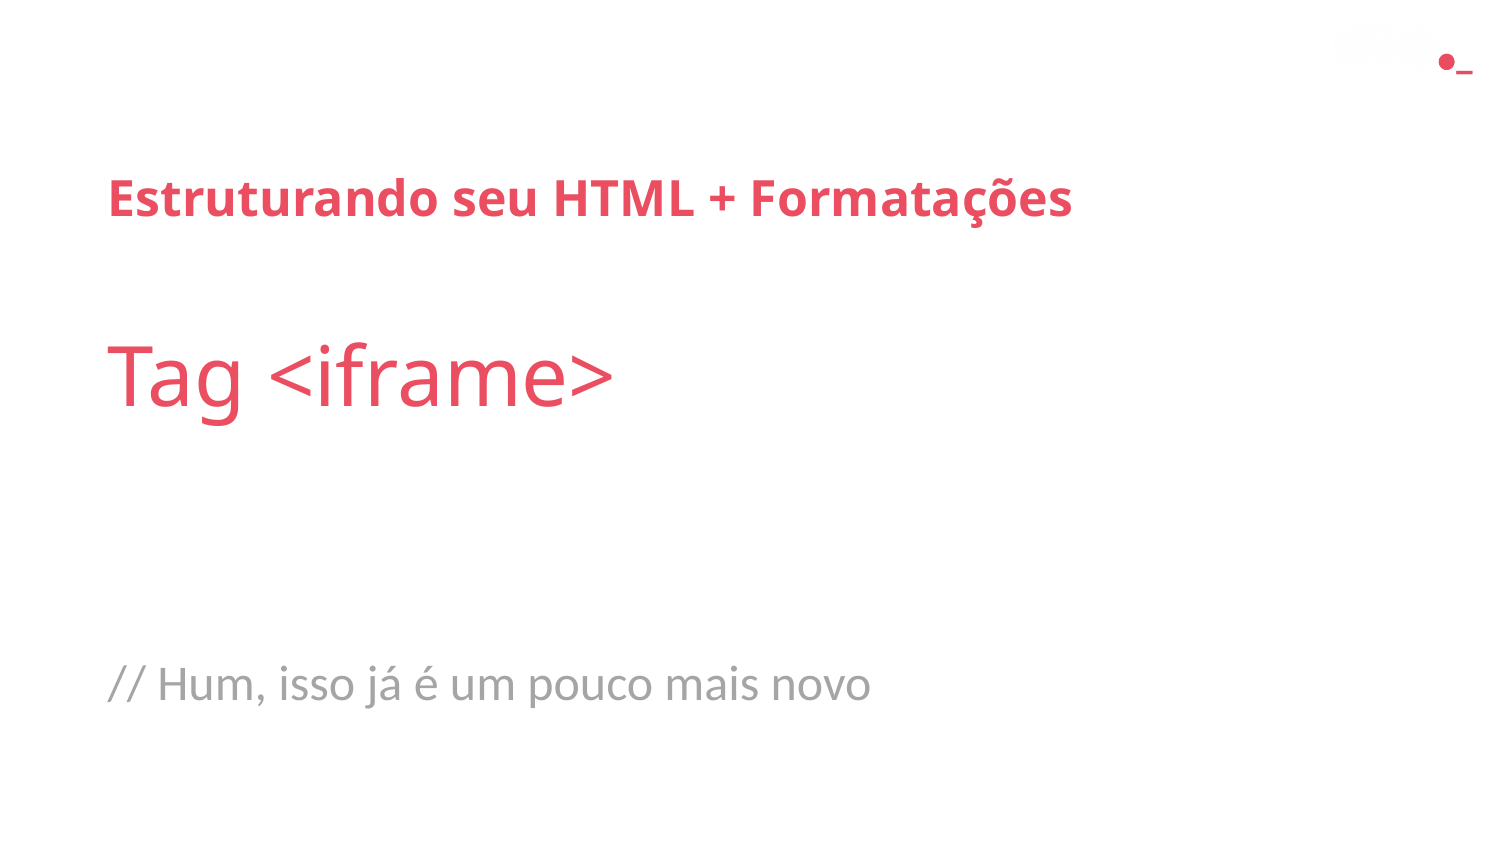

Estruturando seu HTML + Formatações
Tag <iframe>
// Hum, isso já é um pouco mais novo